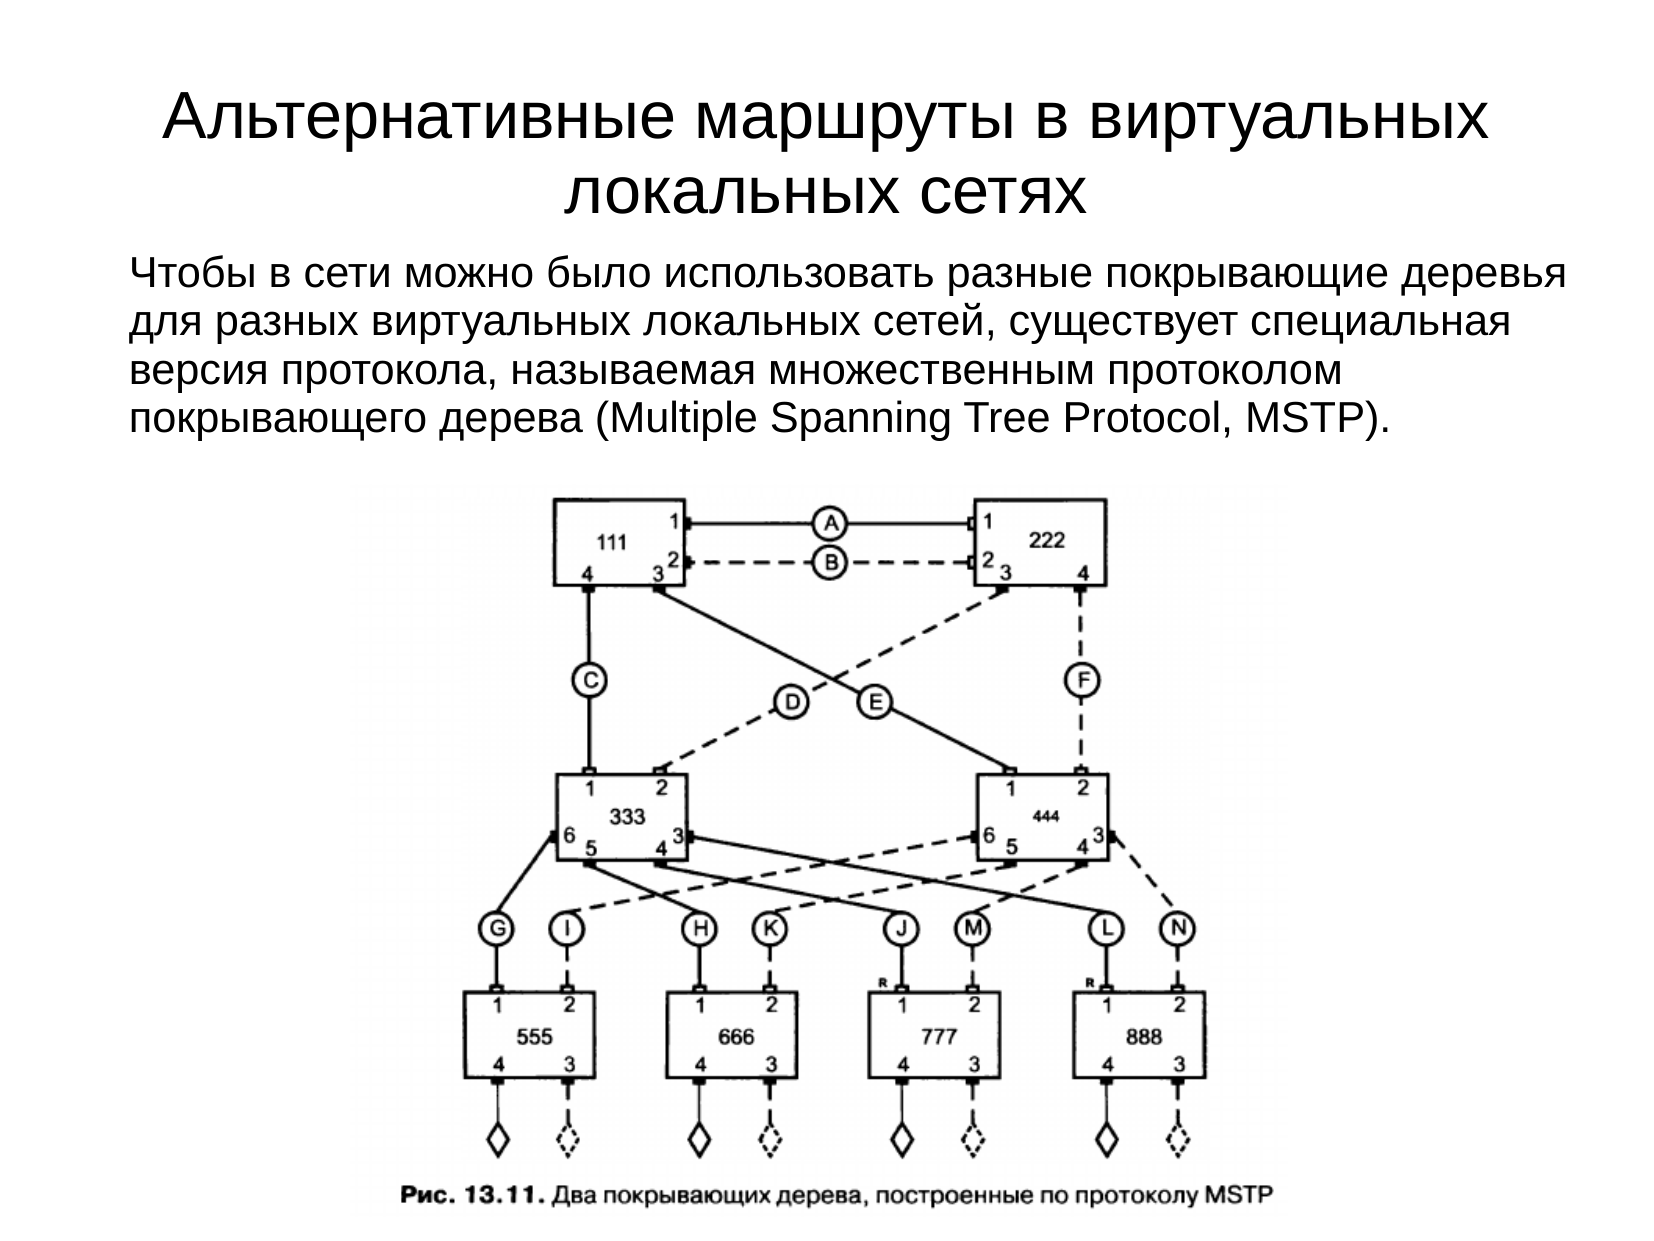

# Альтернативные маршруты в виртуальных локальных сетях
Чтобы в сети можно было использовать разные покрывающие деревья для разных виртуальных локальных сетей, существует специальная версия протокола, называемая множественным протоколом покрывающего дерева (Multiple Spanning Tree Protocol, MSTP).